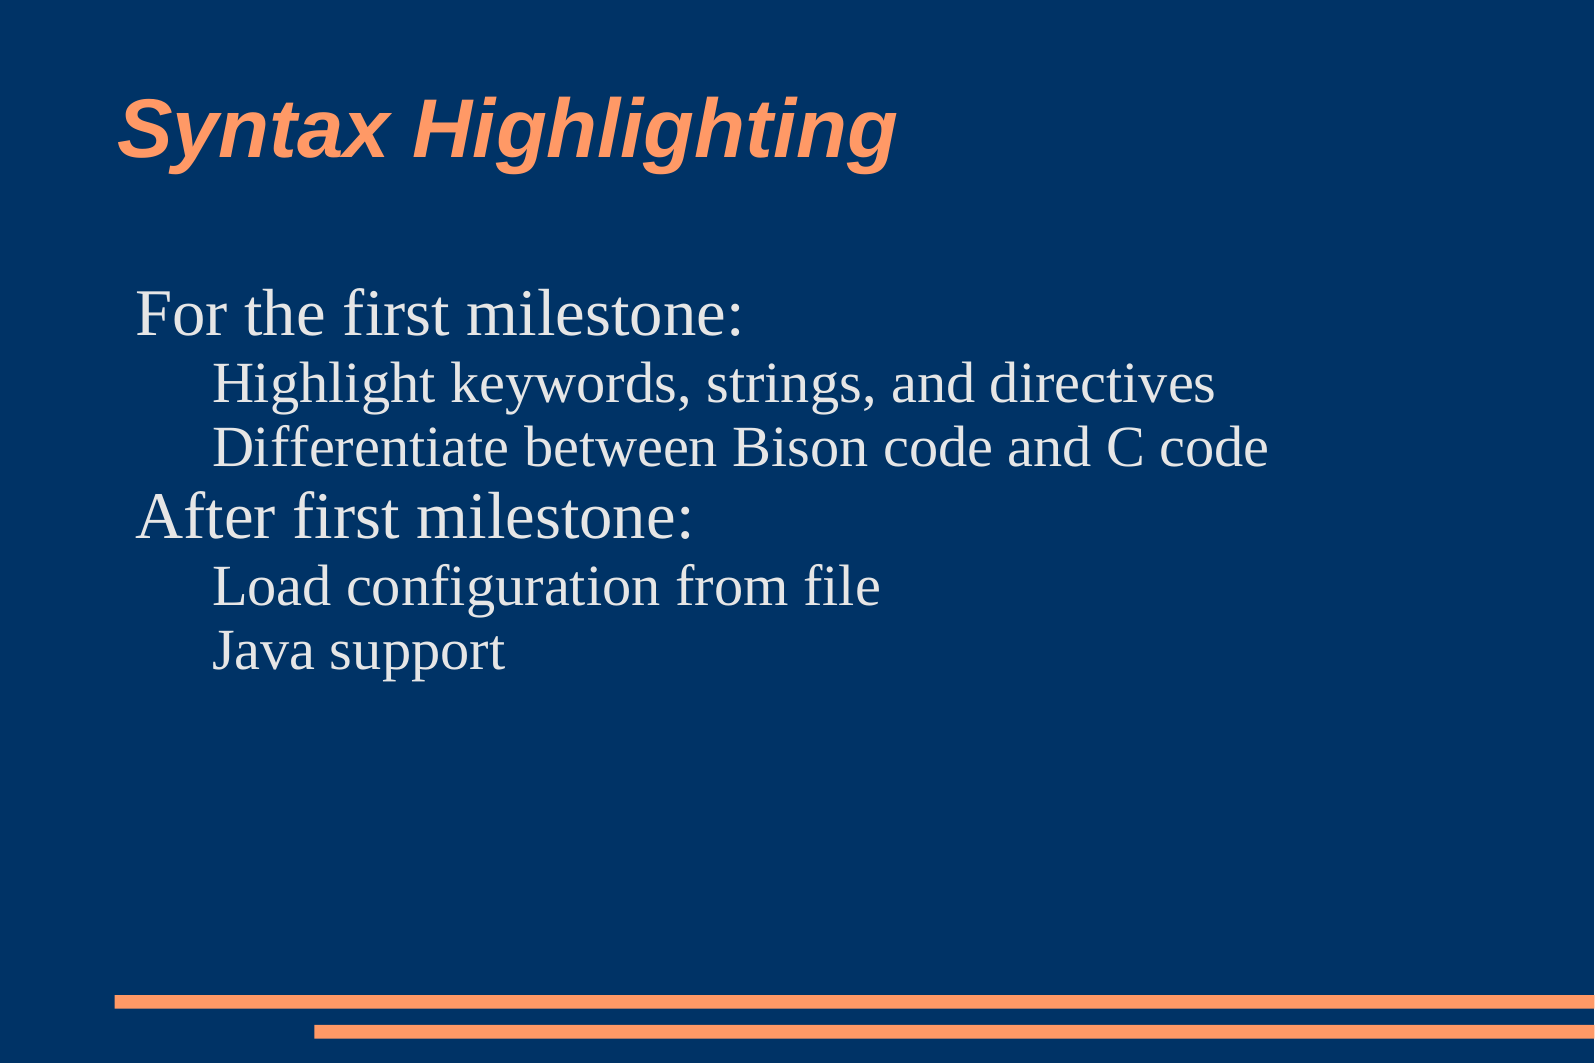

# Syntax Highlighting
For the first milestone:
Highlight keywords, strings, and directives
Differentiate between Bison code and C code
After first milestone:
Load configuration from file
Java support